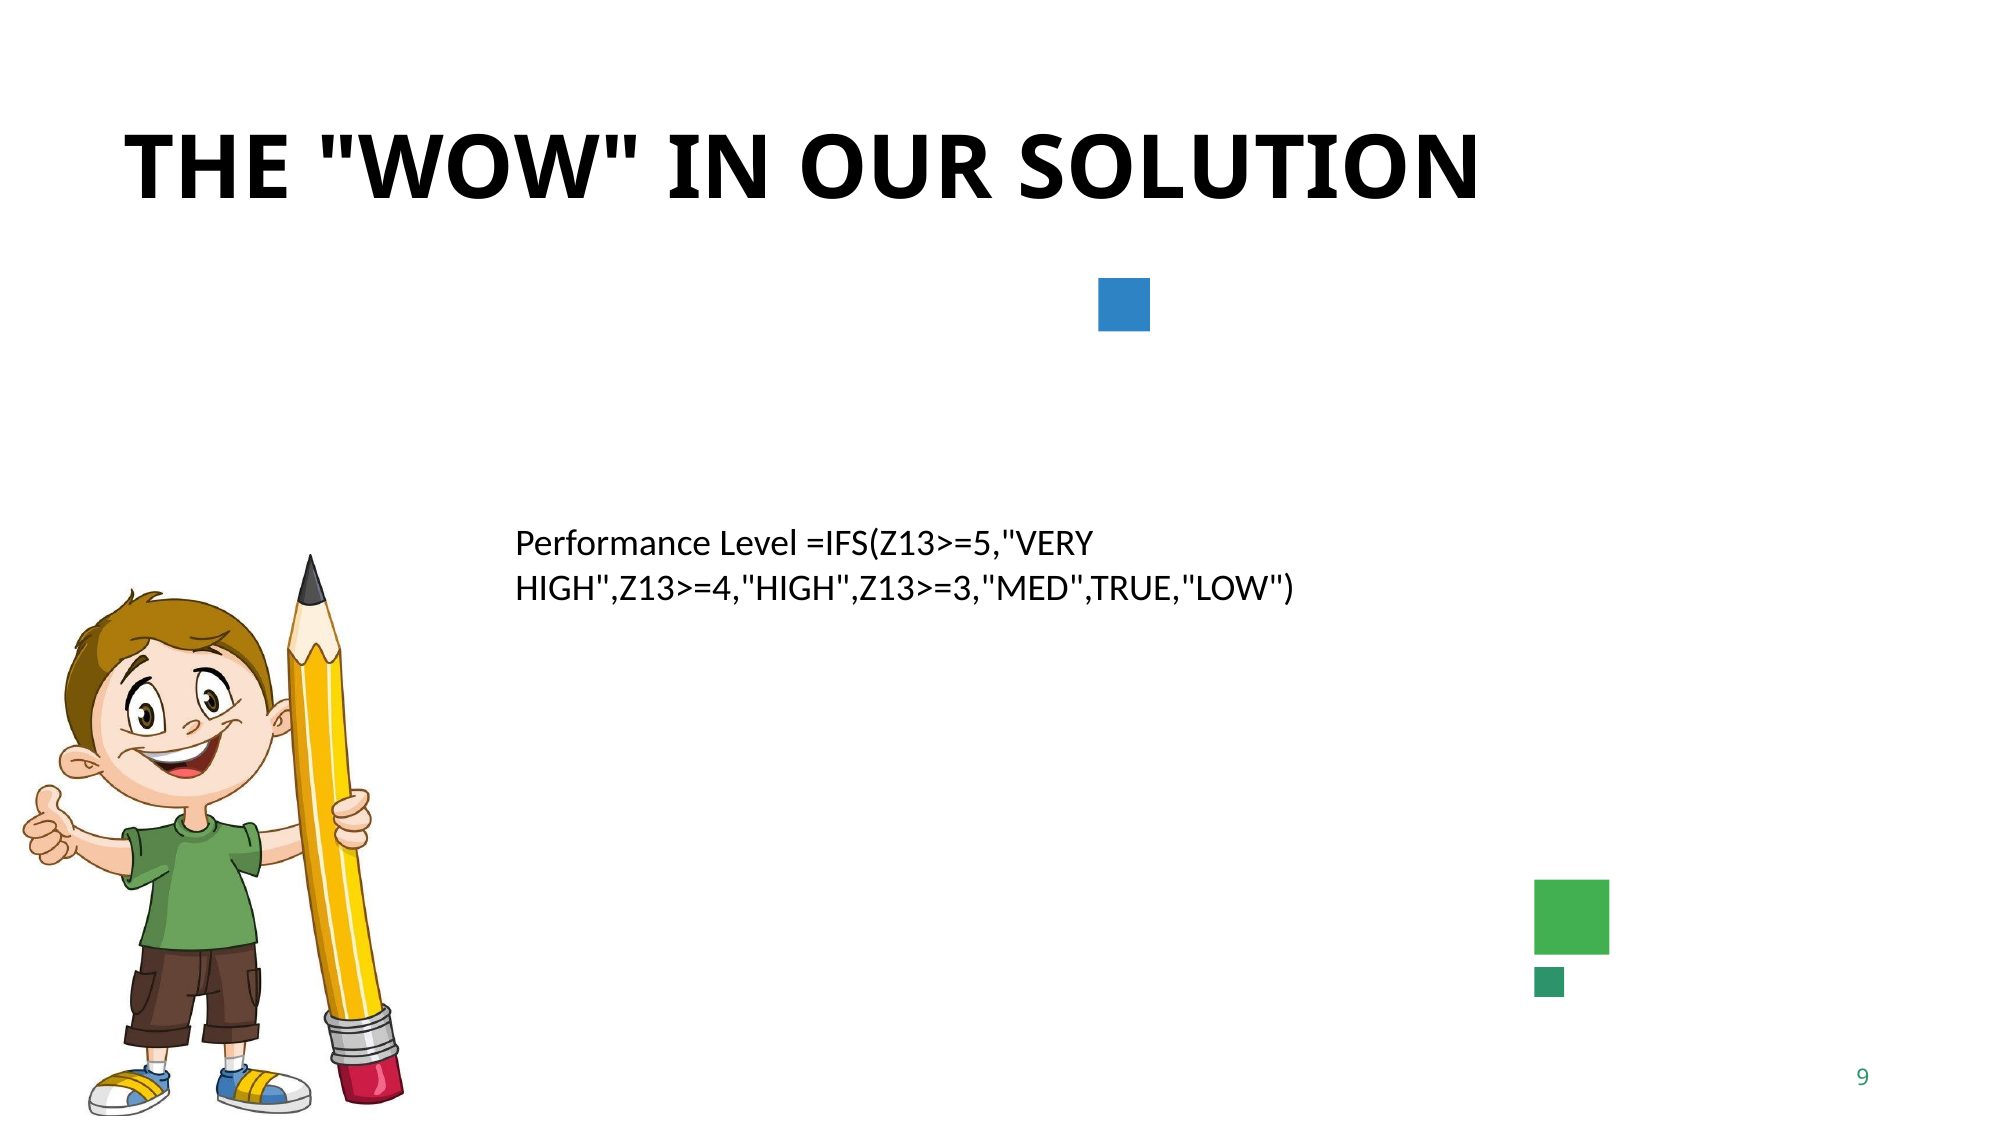

# THE "WOW" IN OUR SOLUTION
Performance Level =IFS(Z13>=5,"VERY HIGH",Z13>=4,"HIGH",Z13>=3,"MED",TRUE,"LOW")
3/21/2024 Annual Review